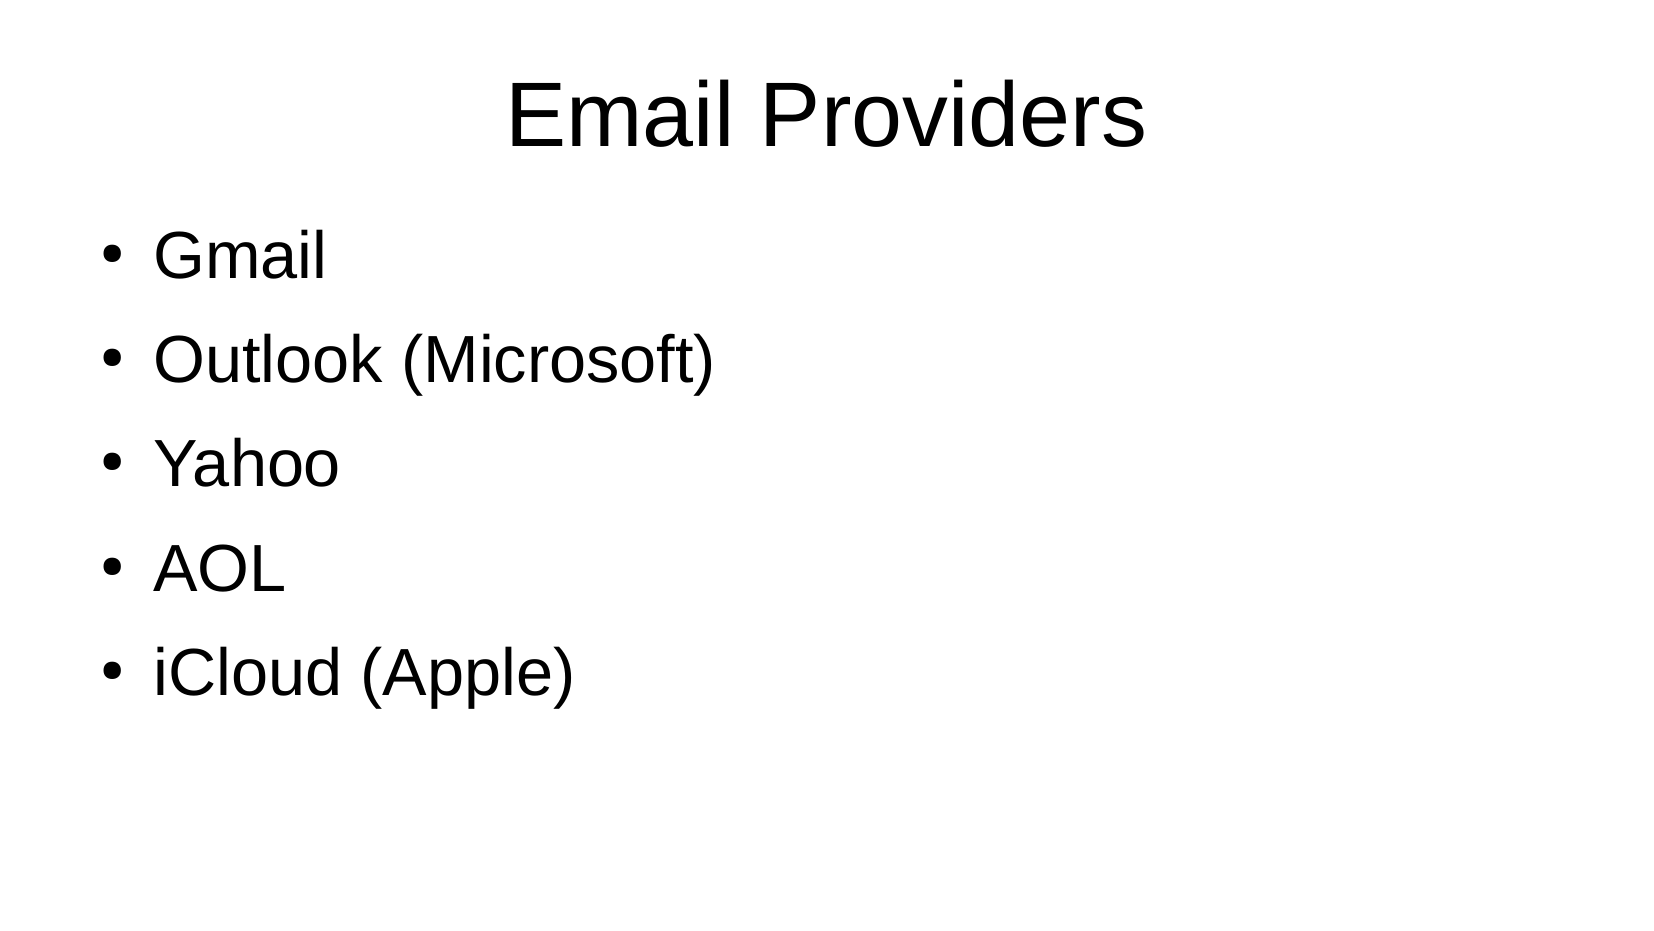

# Email Providers
Gmail
Outlook (Microsoft)
Yahoo
AOL
iCloud (Apple)